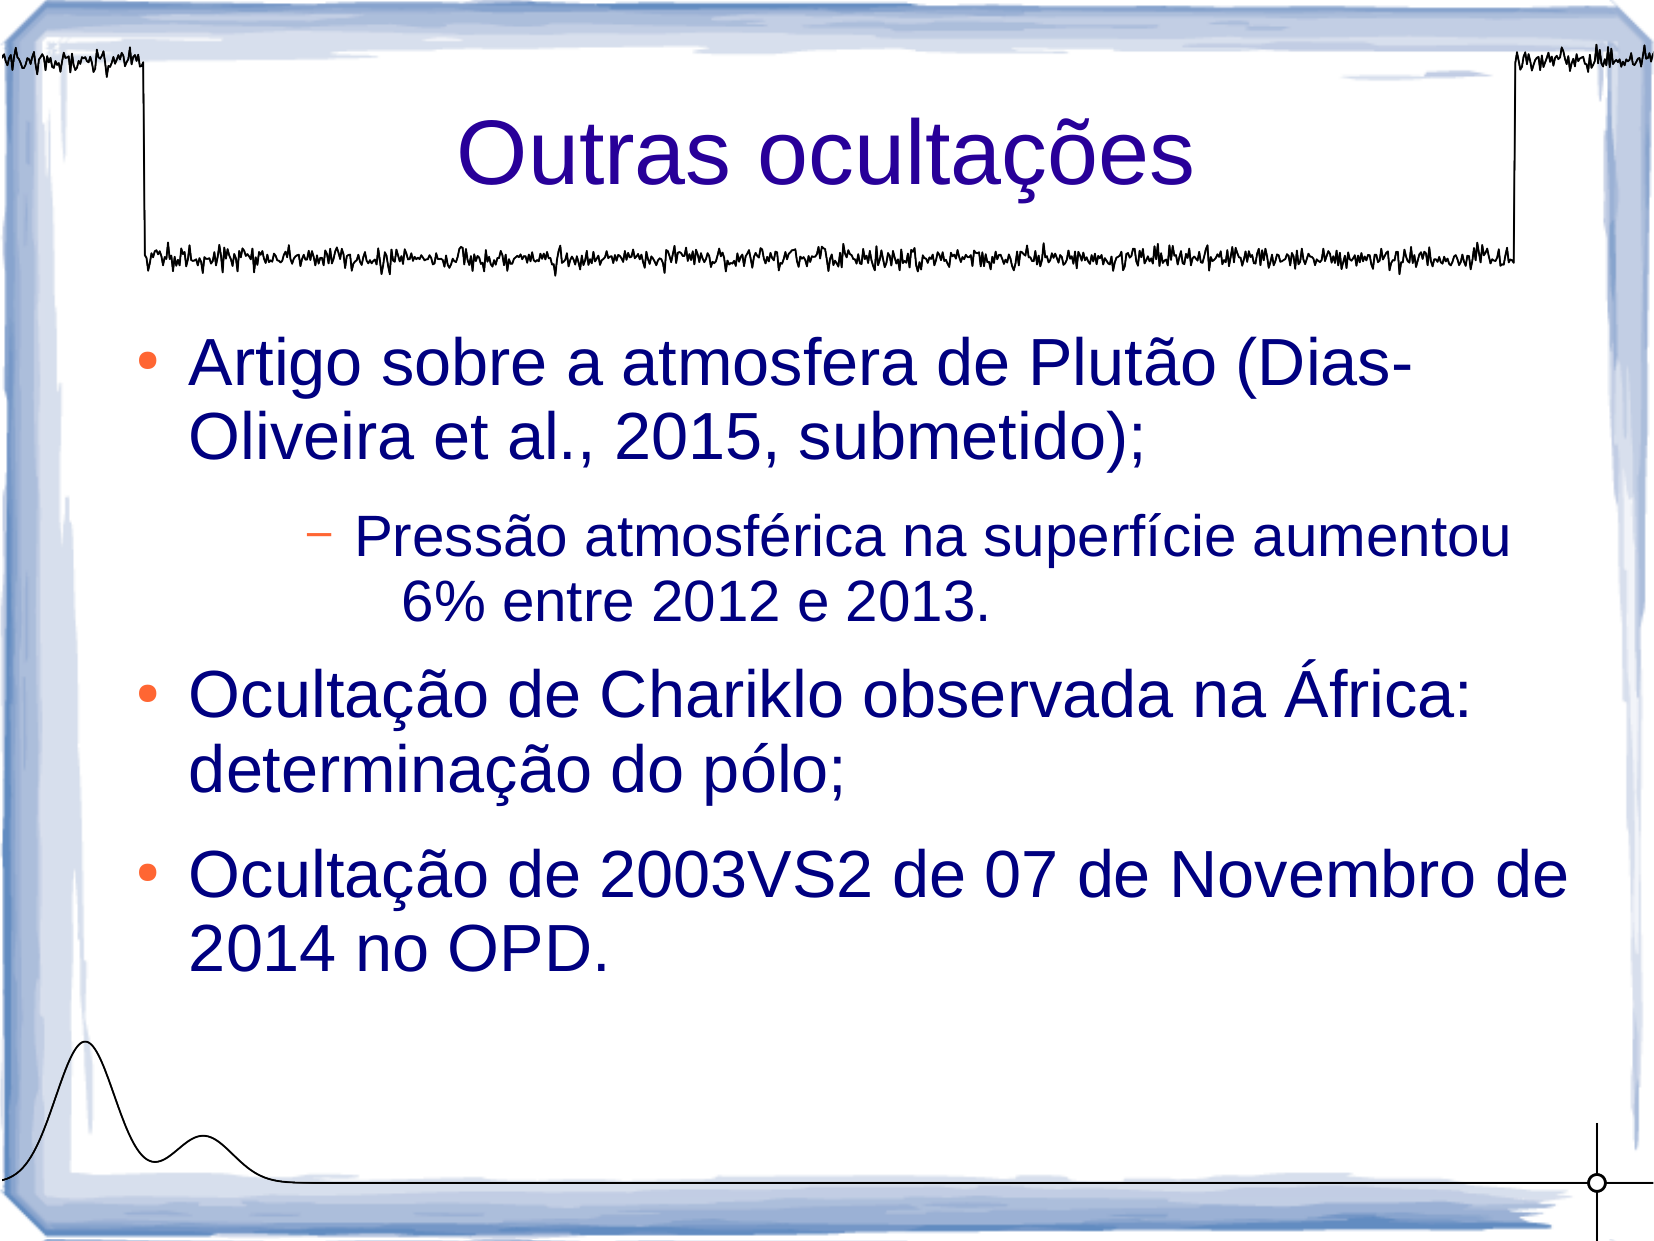

# Outras ocultações
Artigo sobre a atmosfera de Plutão (Dias-Oliveira et al., 2015, submetido);
Pressão atmosférica na superfície aumentou 6% entre 2012 e 2013.
Ocultação de Chariklo observada na África: determinação do pólo;
Ocultação de 2003VS2 de 07 de Novembro de 2014 no OPD.